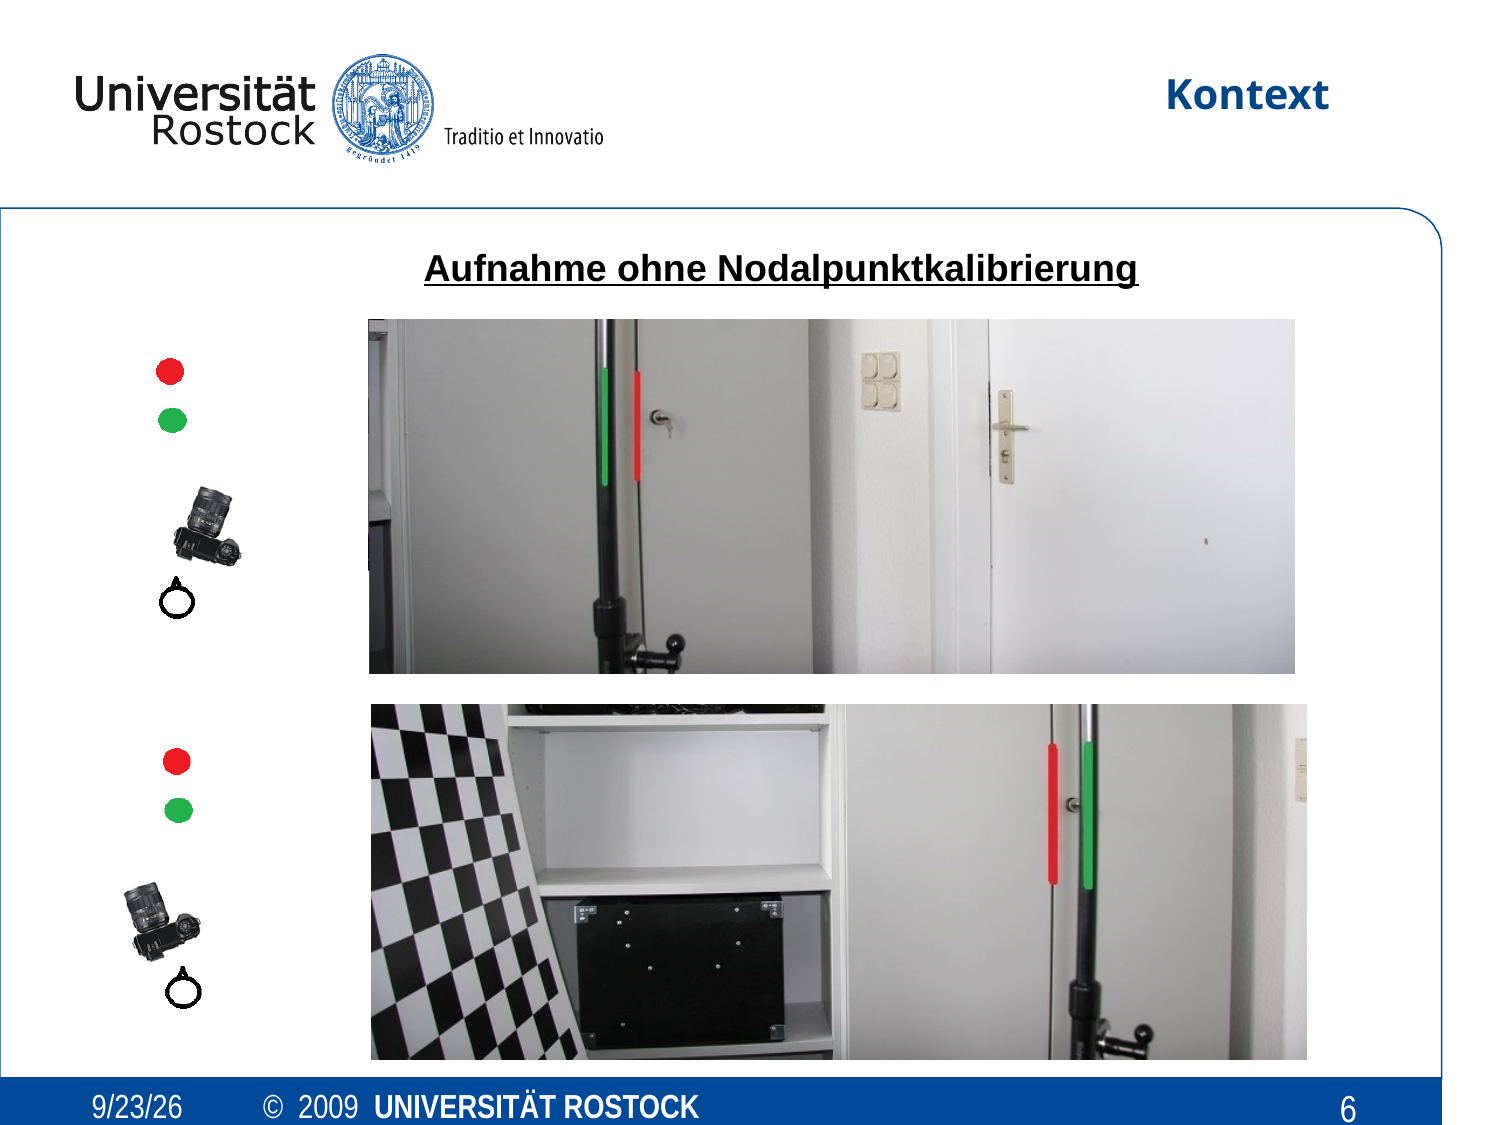

# Kontext
Aufnahme ohne Nodalpunktkalibrierung
 © 2009 UNIVERSITÄT ROSTOCK